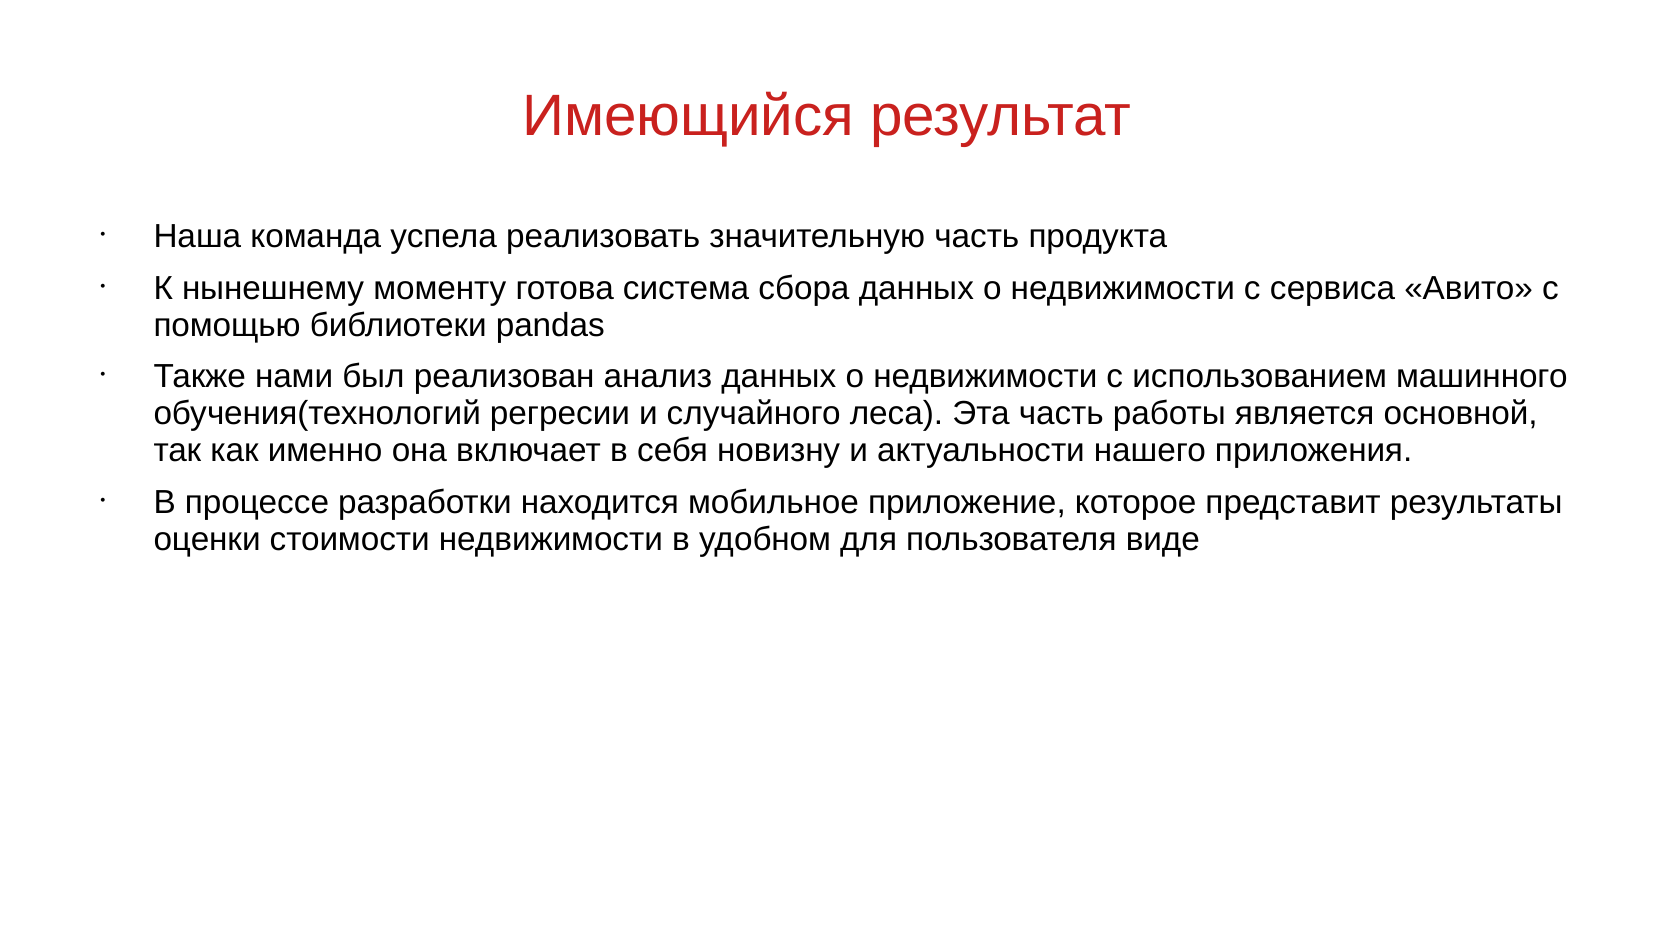

# Имеющийся результат
Наша команда успела реализовать значительную часть продукта
К нынешнему моменту готова система сбора данных о недвижимости с сервиса «Авито» с помощью библиотеки pandas
Также нами был реализован анализ данных о недвижимости с использованием машинного обучения(технологий регресии и случайного леса). Эта часть работы является основной, так как именно она включает в себя новизну и актуальности нашего приложения.
В процессе разработки находится мобильное приложение, которое представит результаты оценки стоимости недвижимости в удобном для пользователя виде